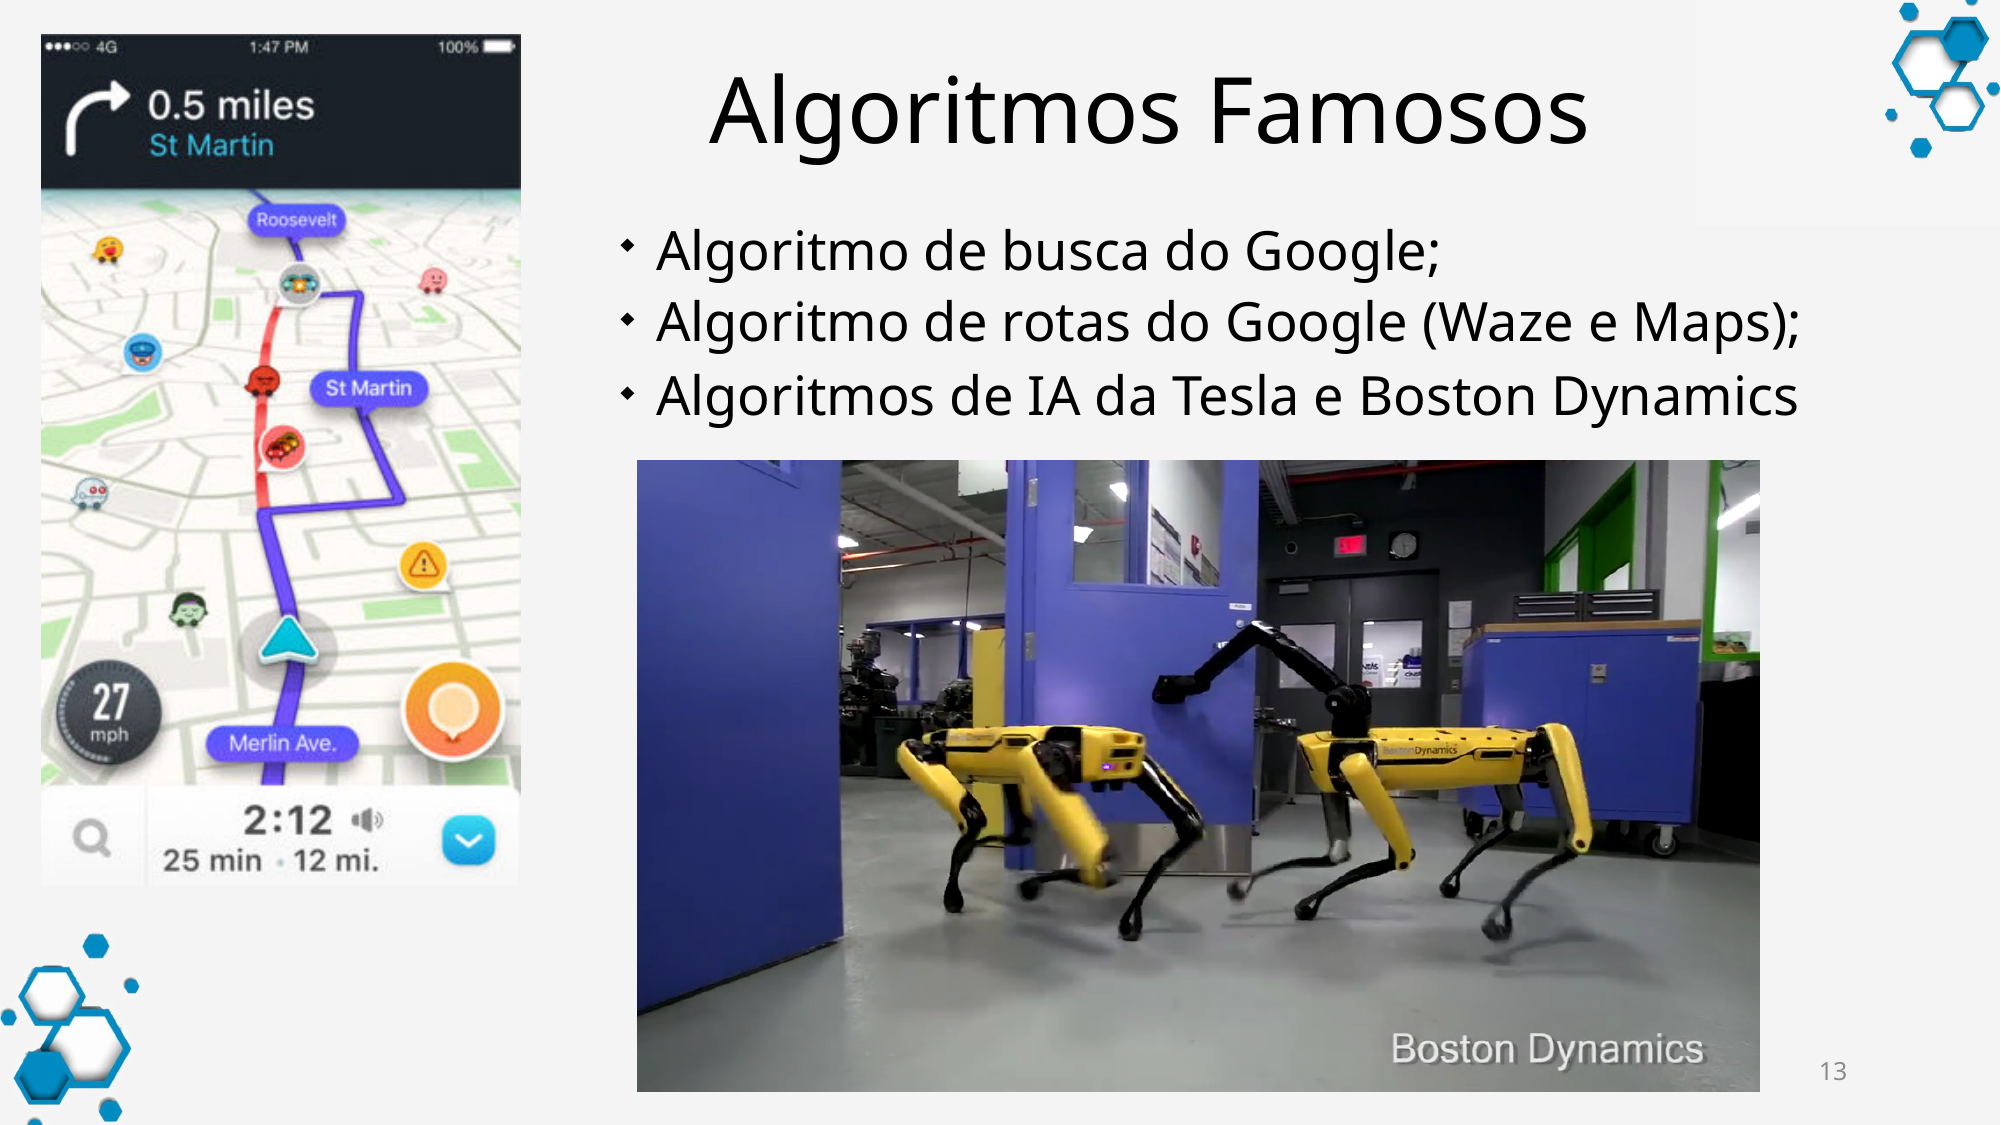

# Algoritmos Famosos
Algoritmo de busca do Google;
Algoritmo de rotas do Google (Waze e Maps);
Algoritmos de IA da Tesla e Boston Dynamics